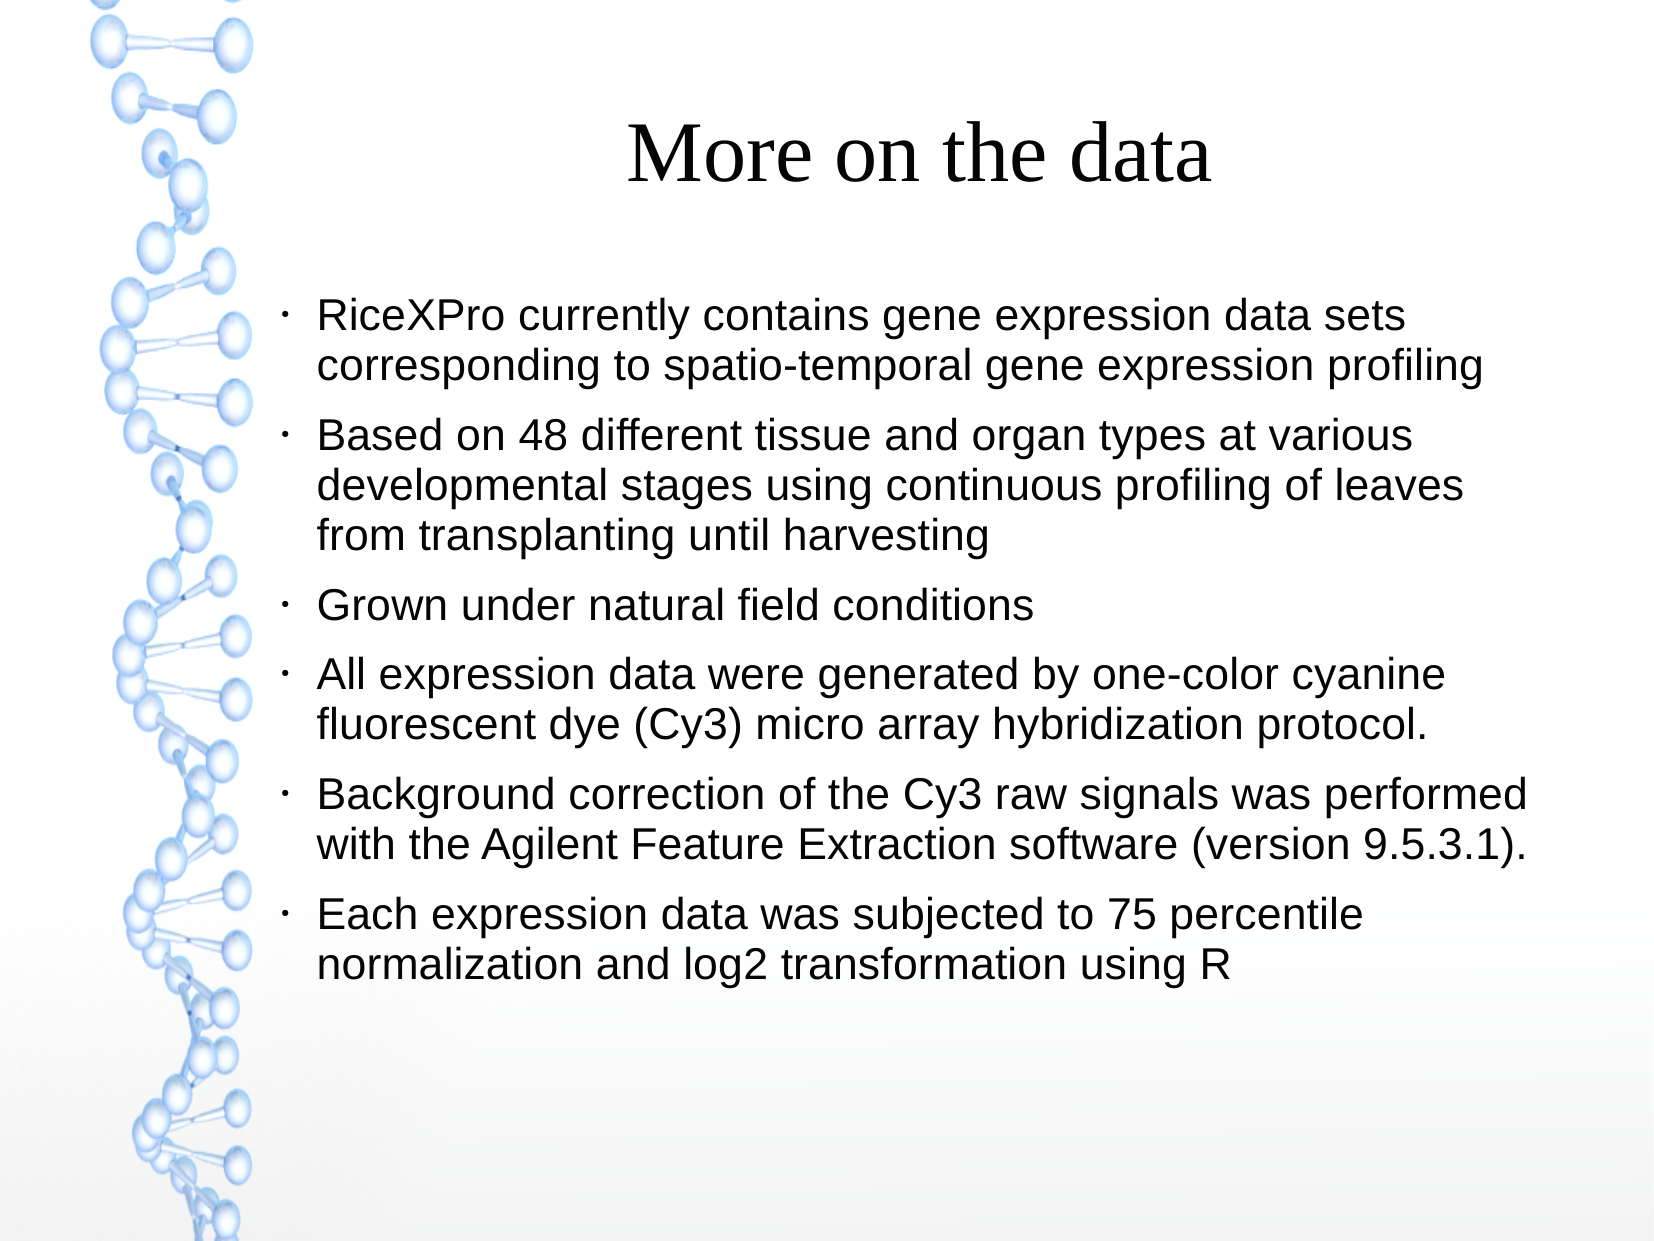

# More on the data
RiceXPro currently contains gene expression data sets corresponding to spatio-temporal gene expression profiling
Based on 48 different tissue and organ types at various developmental stages using continuous profiling of leaves from transplanting until harvesting
Grown under natural field conditions
All expression data were generated by one-color cyanine fluorescent dye (Cy3) micro array hybridization protocol.
Background correction of the Cy3 raw signals was performed with the Agilent Feature Extraction software (version 9.5.3.1).
Each expression data was subjected to 75 percentile normalization and log2 transformation using R